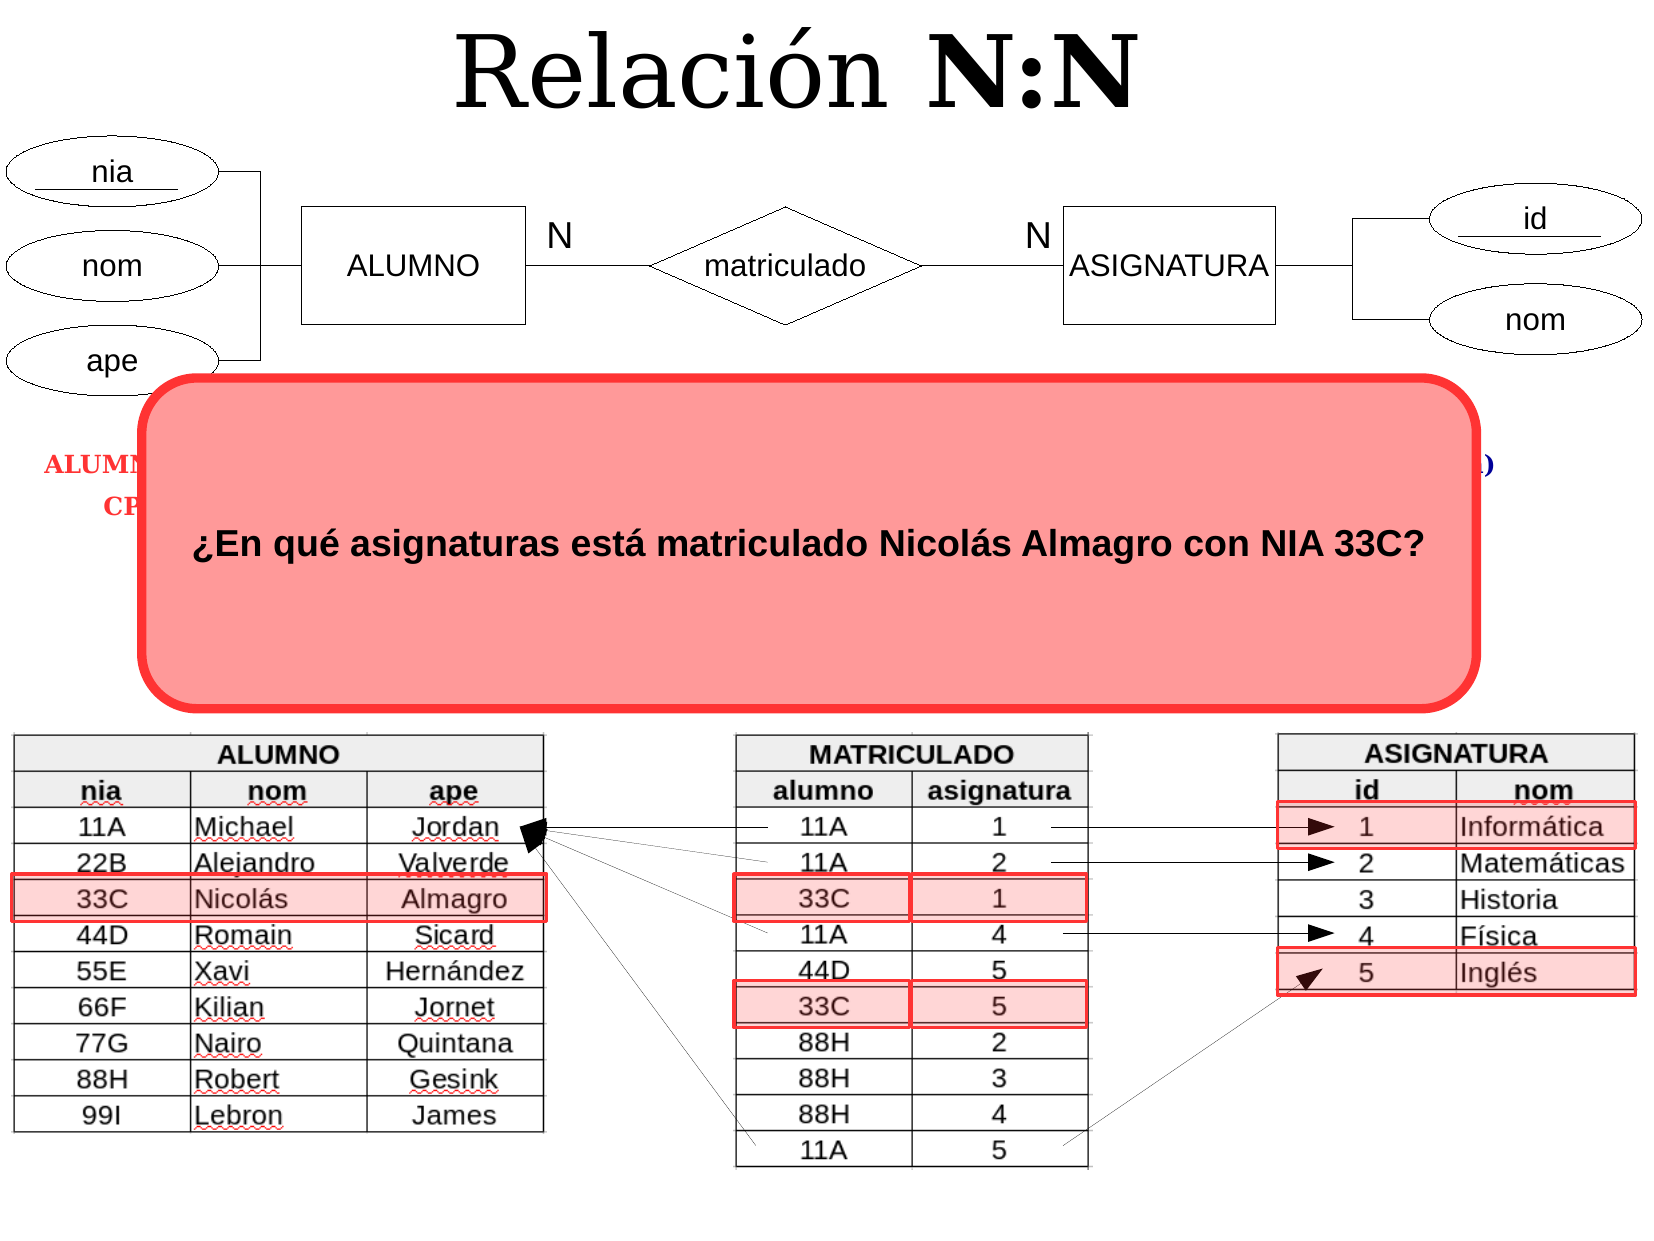

Relación N:N
nia
id
ALUMNO
N
matriculado
N
ASIGNATURA
nom
nom
ape
¿En qué asignaturas está matriculado Nicolás Almagro con NIA 33C?
ALUMNO (nia, nom, ape)
MATRICULADO (alu, asig)
ASIGNATURA (id, nom)
CP: id
CP: nia
CP: alu, asig
CAj: alu → ALUMNO
CAj: asig → ASIGNATURA